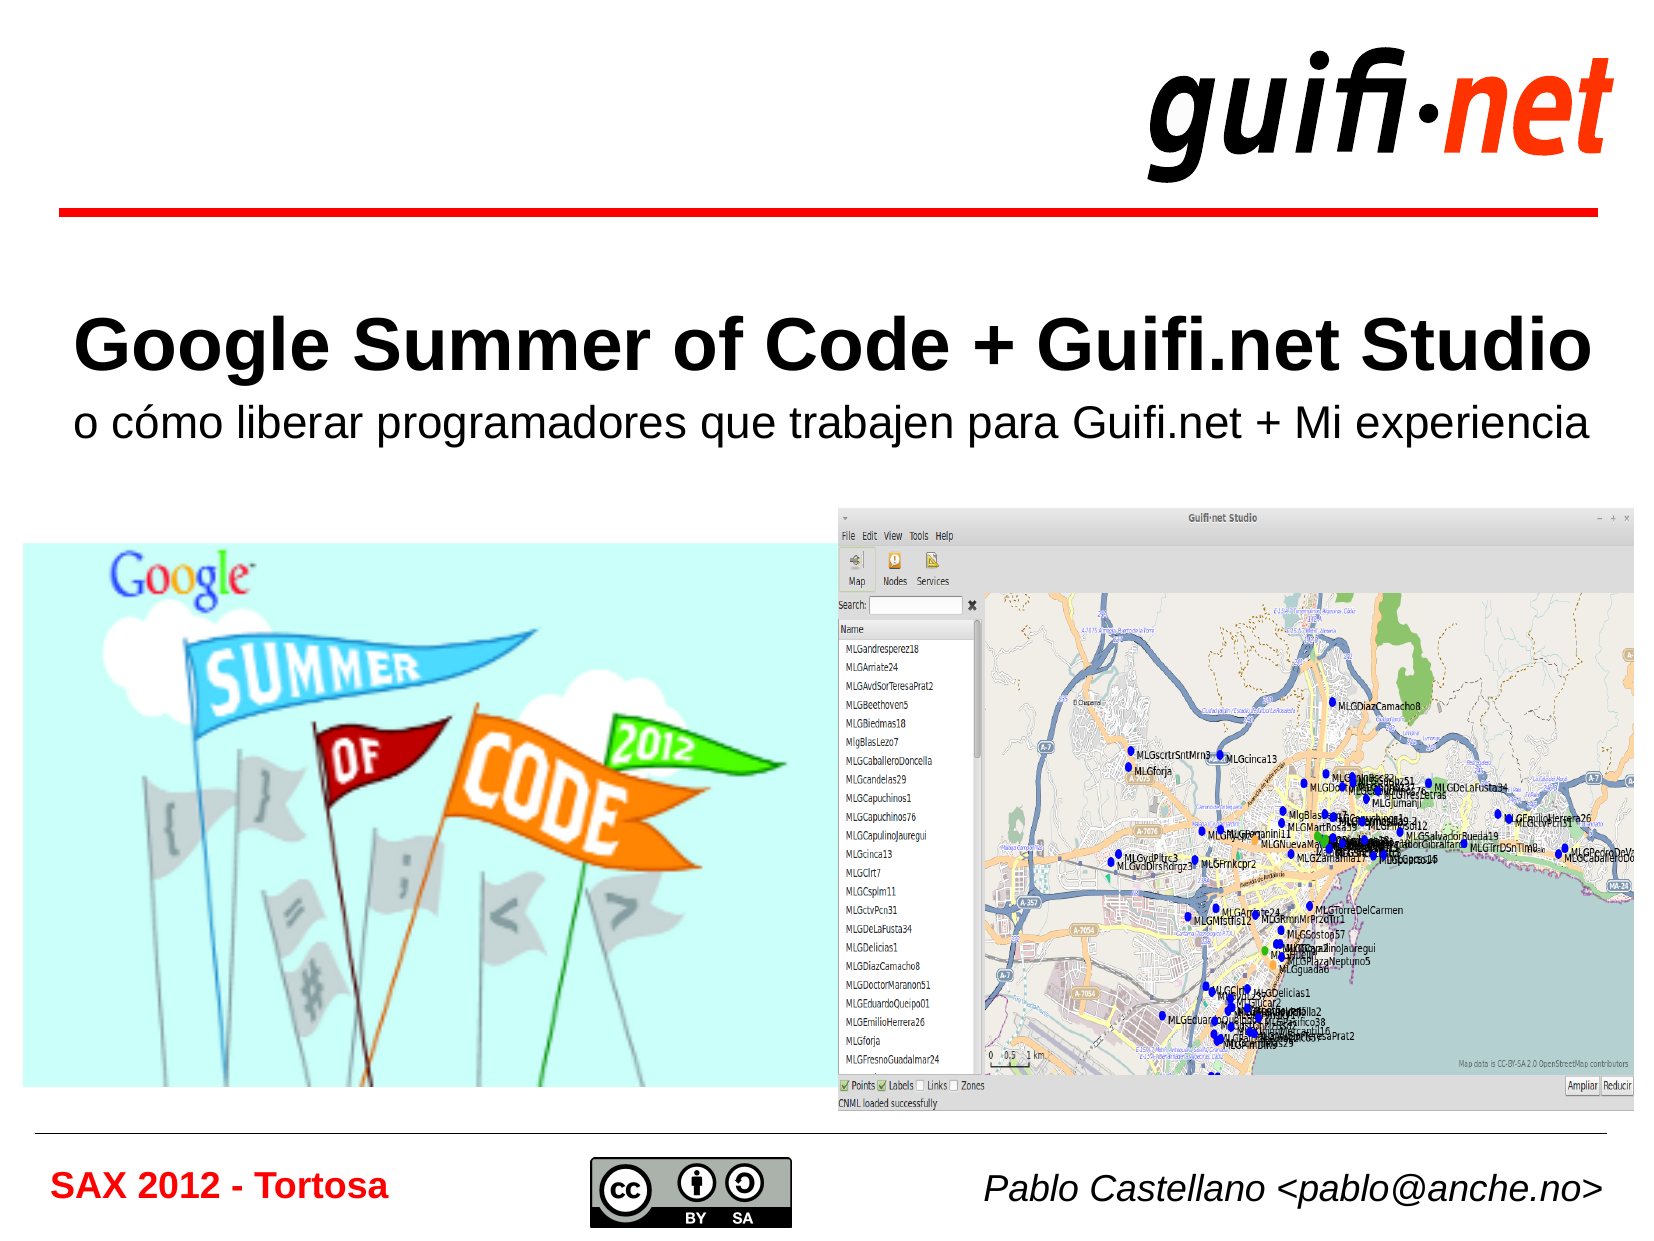

Google Summer of Code + Guifi.net Studio
o cómo liberar programadores que trabajen para Guifi.net + Mi experiencia
SAX 2012 - Tortosa
Pablo Castellano <pablo@anche.no>